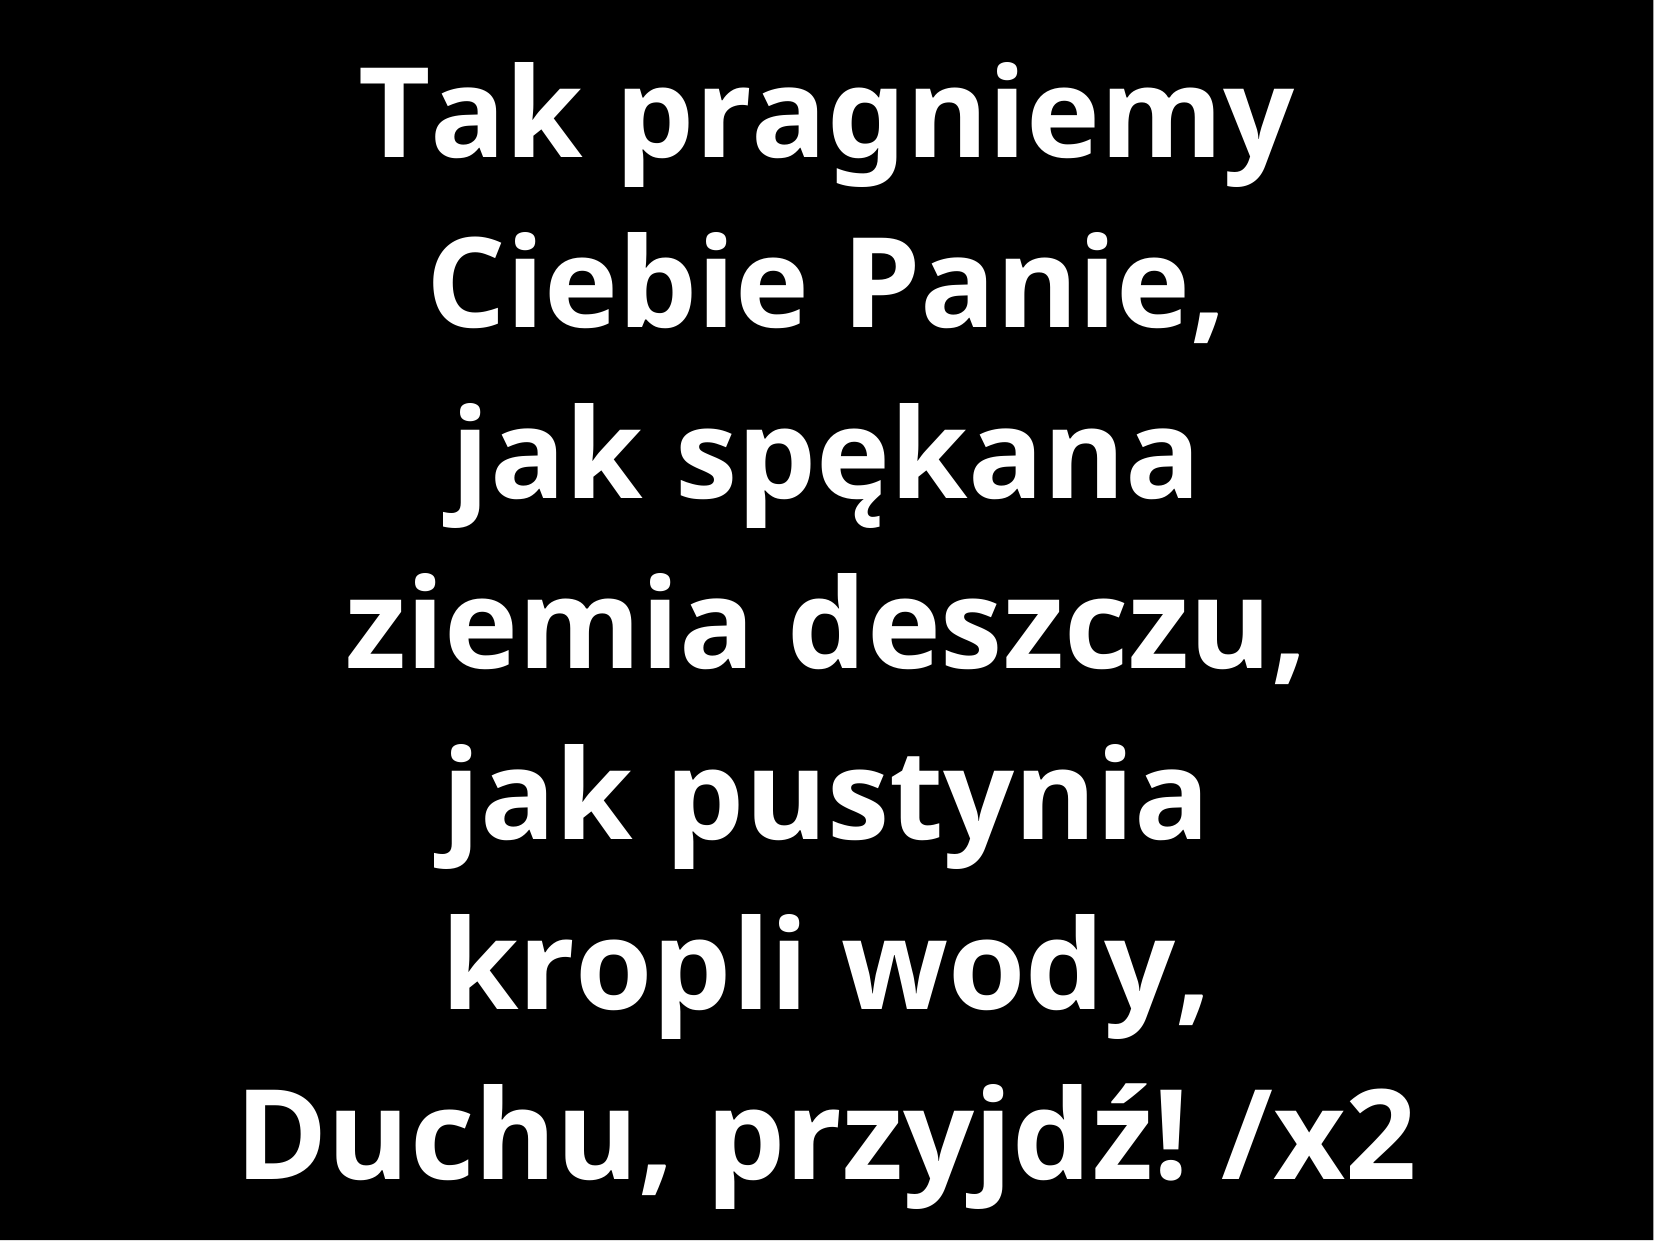

# Tak pragniemy Ciebie Panie, jak spękana ziemia deszczu, jak pustynia kropli wody, Duchu, przyjdź! /x2